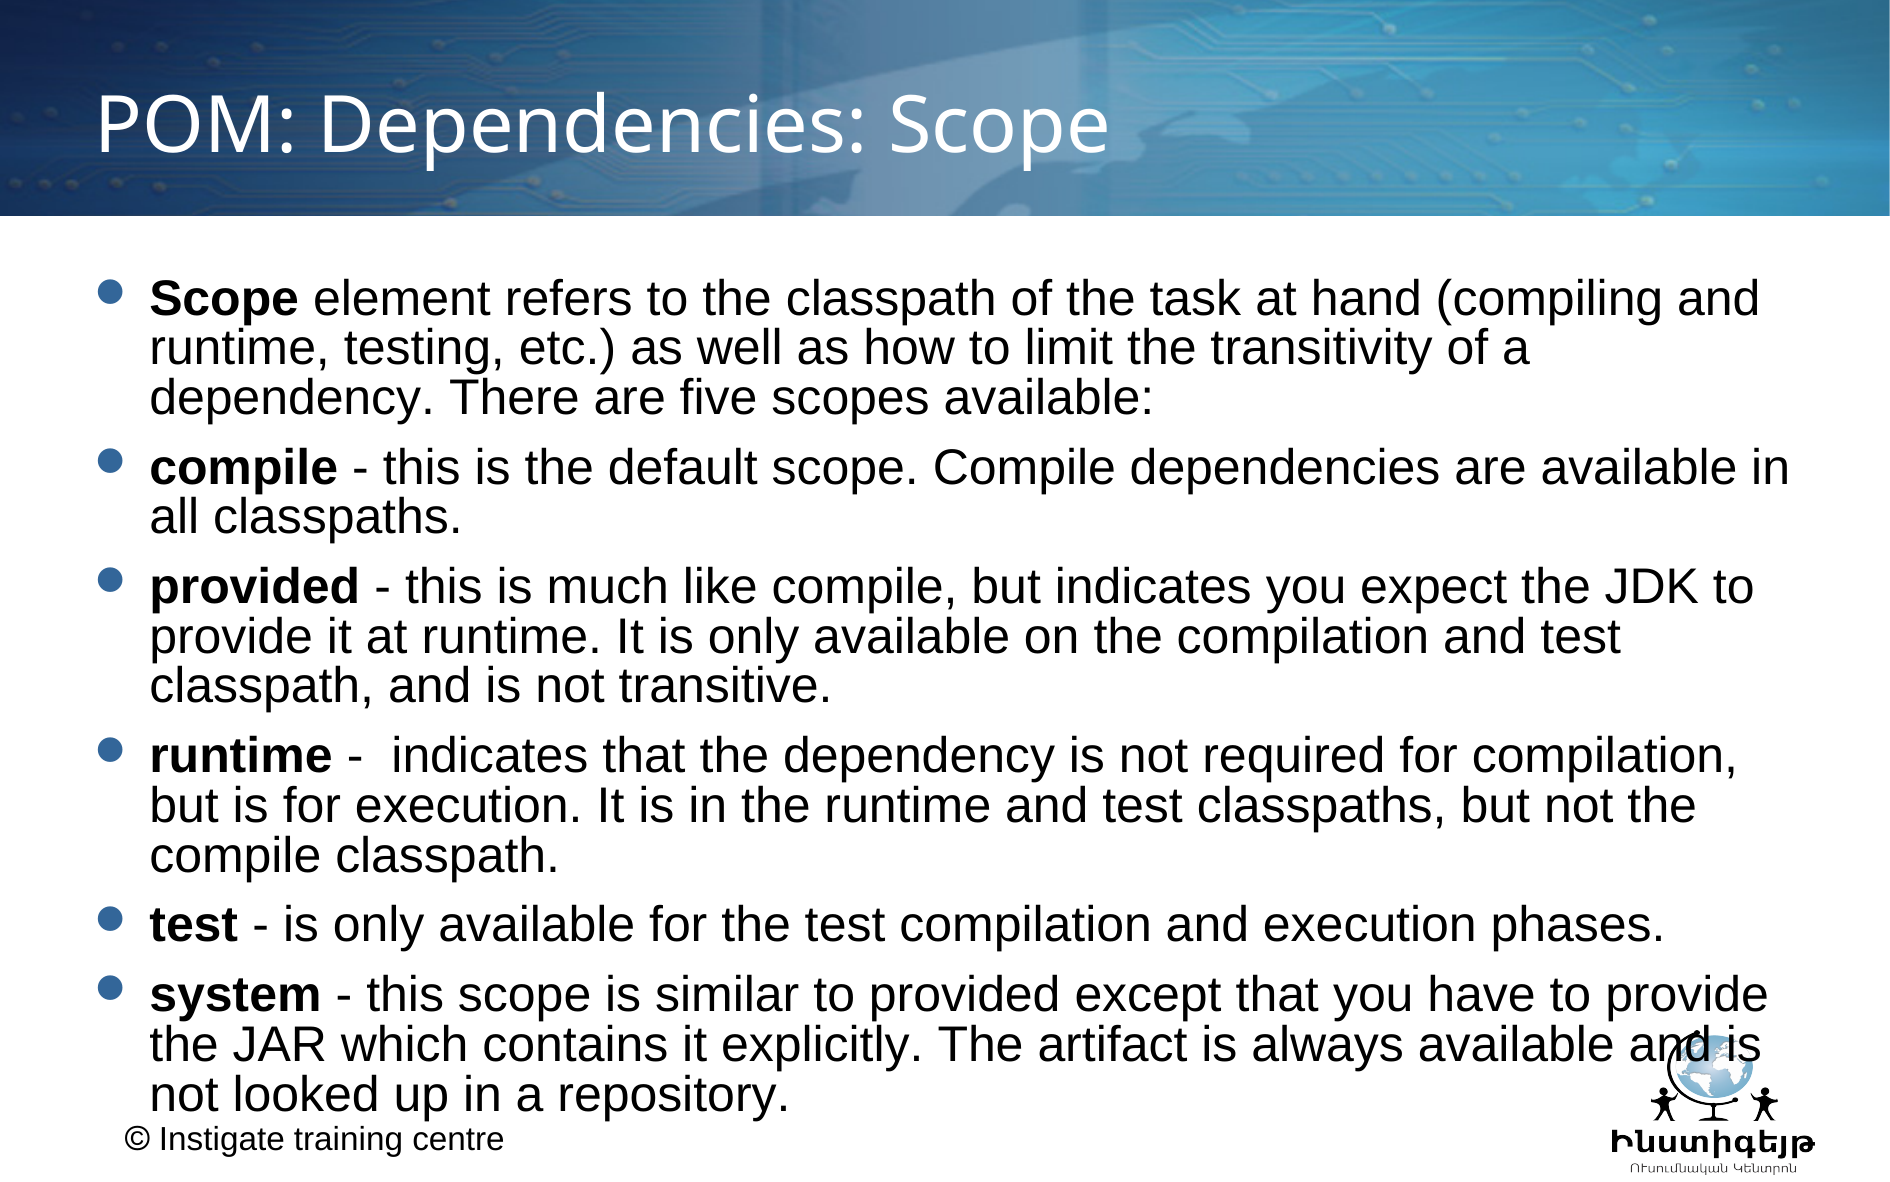

# POM: Dependencies: Scope
Scope element refers to the classpath of the task at hand (compiling and runtime, testing, etc.) as well as how to limit the transitivity of a dependency. There are five scopes available:
compile - this is the default scope. Compile dependencies are available in all classpaths.
provided - this is much like compile, but indicates you expect the JDK to provide it at runtime. It is only available on the compilation and test classpath, and is not transitive.
runtime - indicates that the dependency is not required for compilation, but is for execution. It is in the runtime and test classpaths, but not the compile classpath.
test - is only available for the test compilation and execution phases.
system - this scope is similar to provided except that you have to provide the JAR which contains it explicitly. The artifact is always available and is not looked up in a repository.